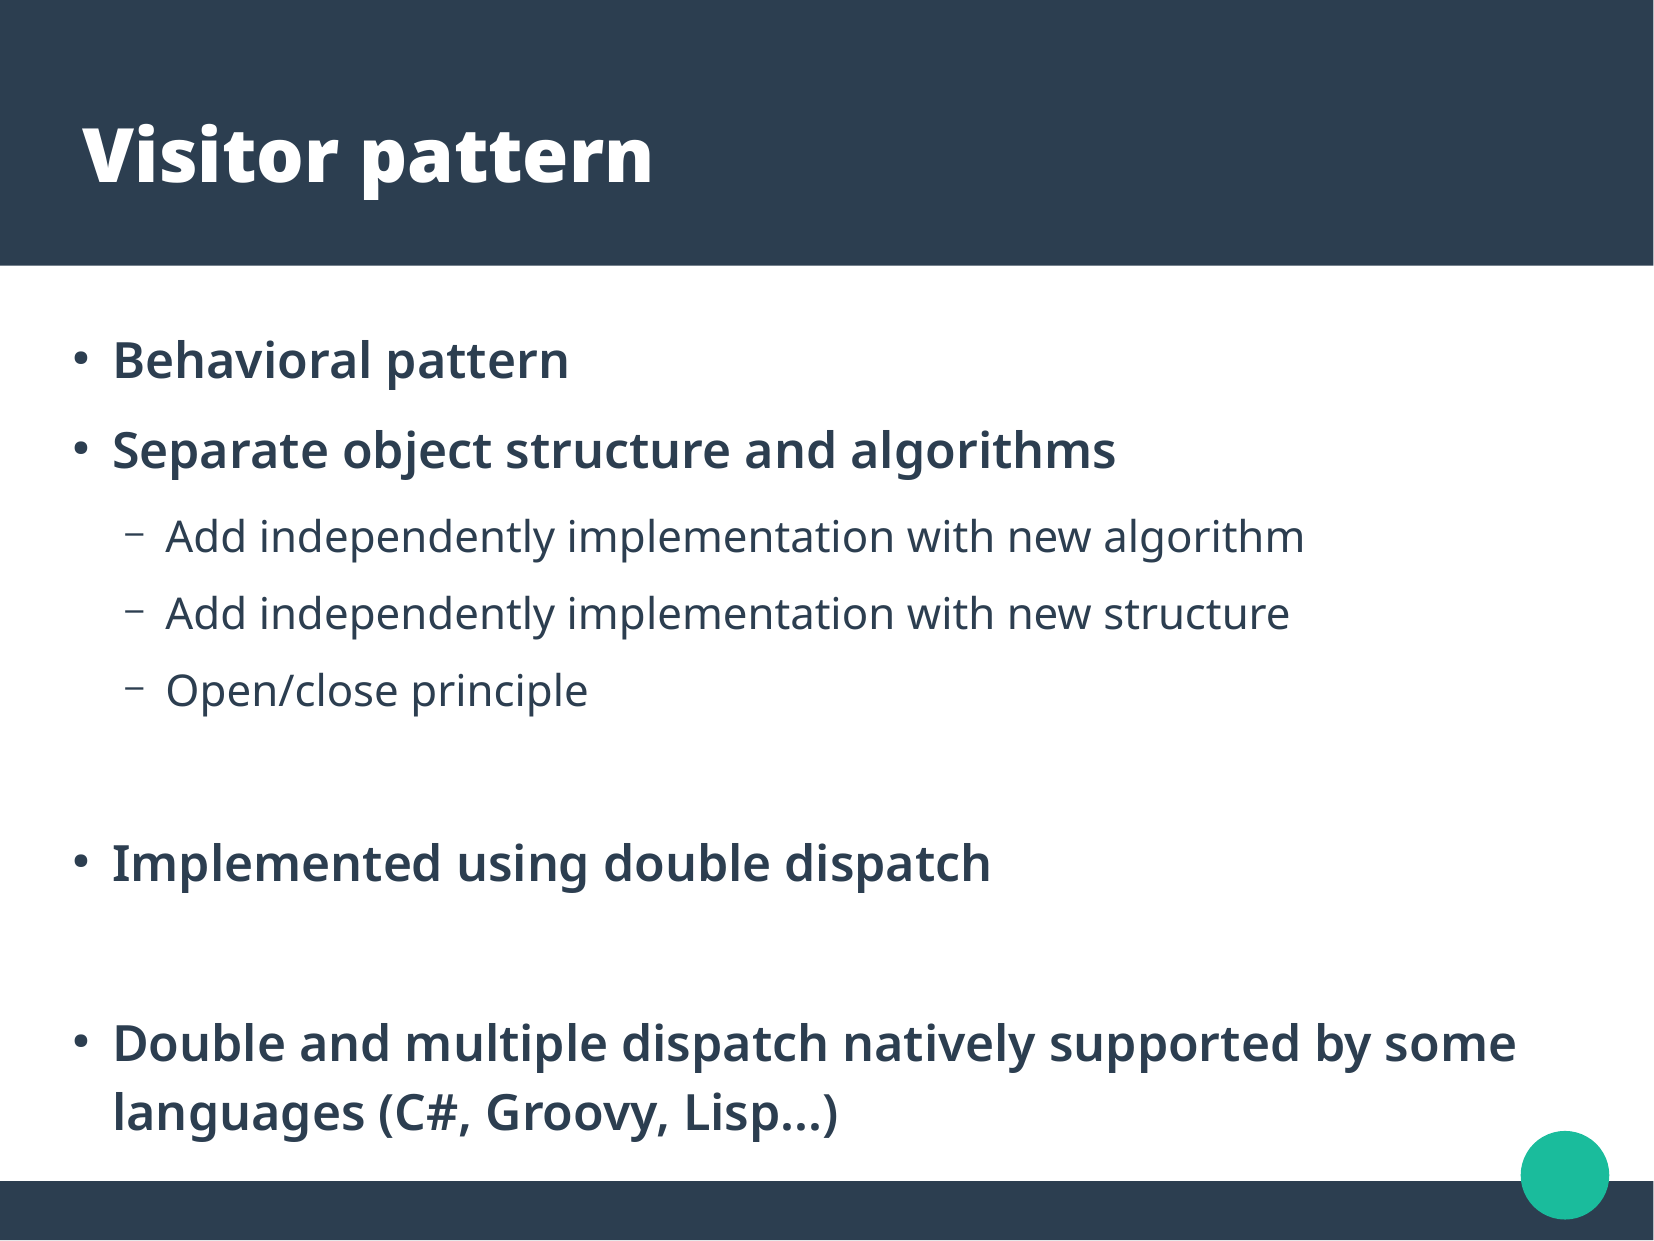

# Visitor pattern
Behavioral pattern
Separate object structure and algorithms
Add independently implementation with new algorithm
Add independently implementation with new structure
Open/close principle
Implemented using double dispatch
Double and multiple dispatch natively supported by some languages (C#, Groovy, Lisp...)